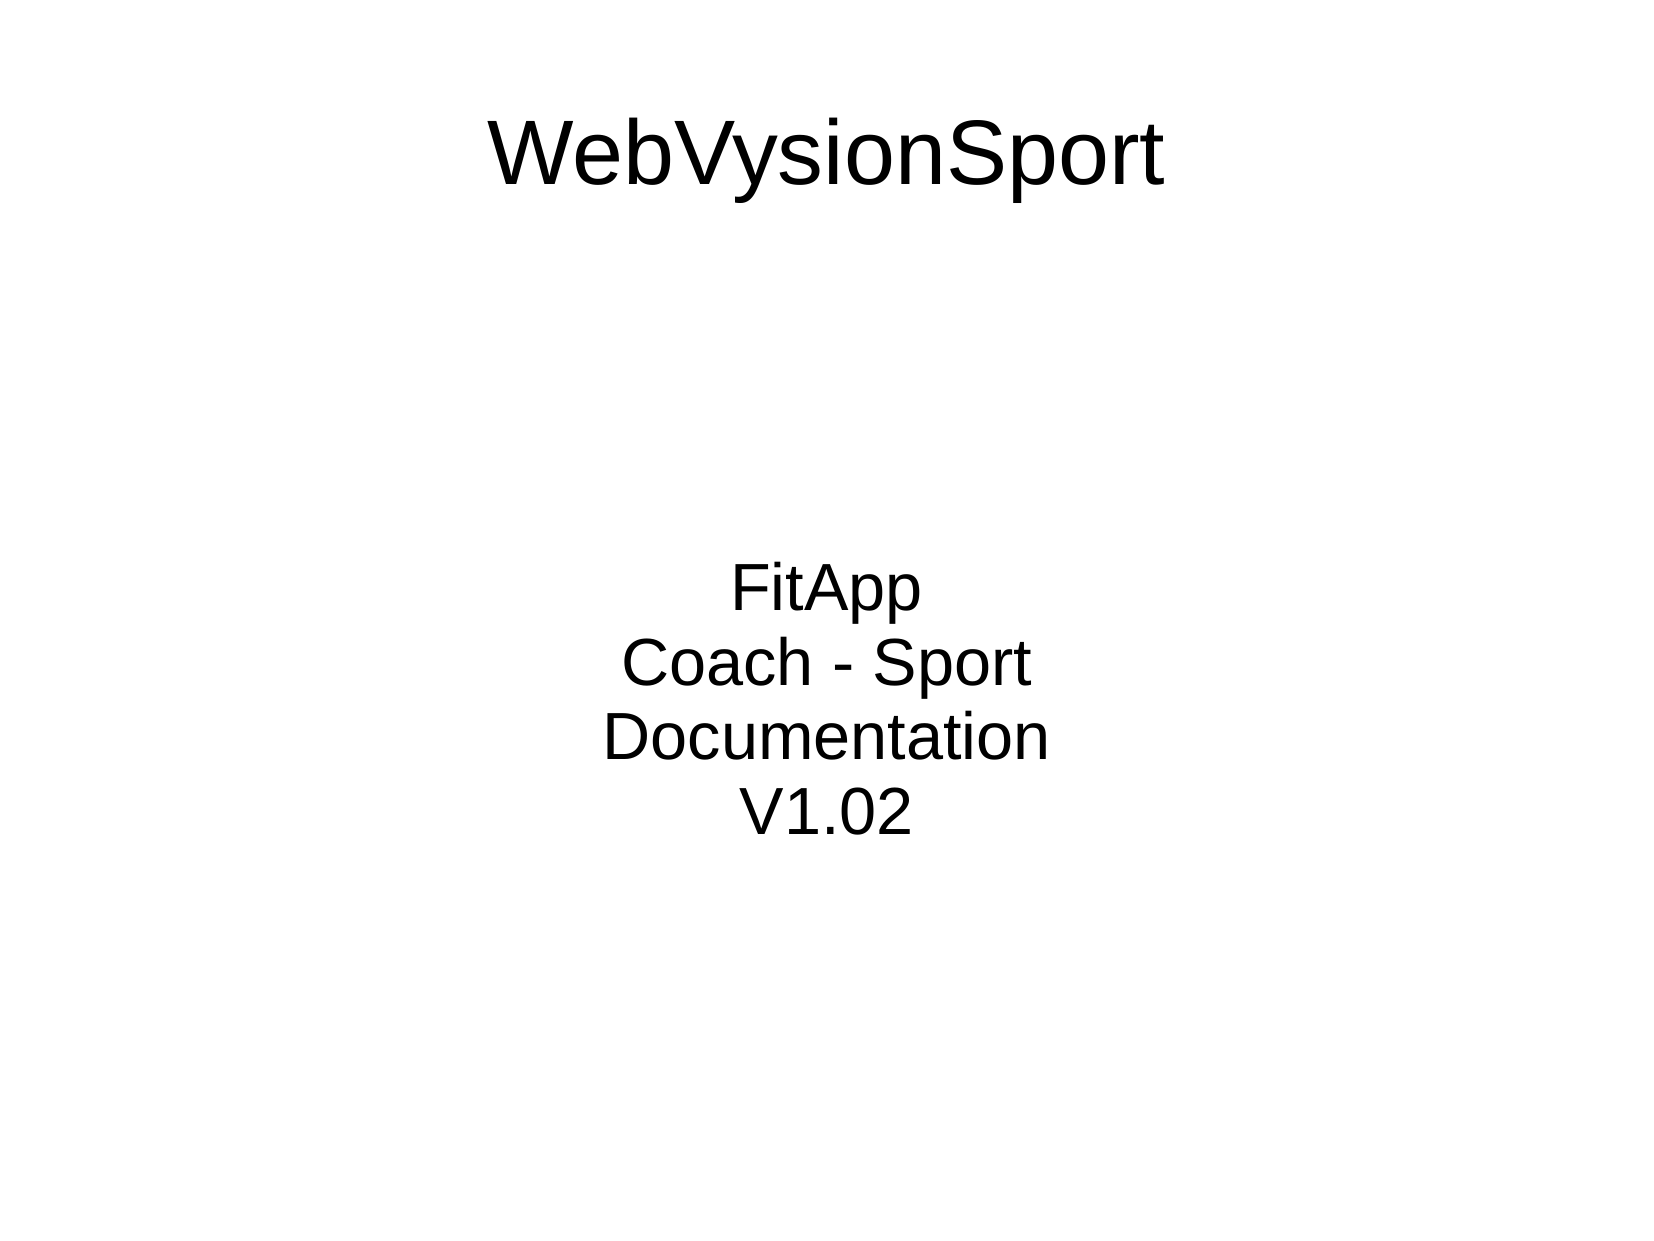

# WebVysionSport
FitApp
Coach - Sport
Documentation
V1.02